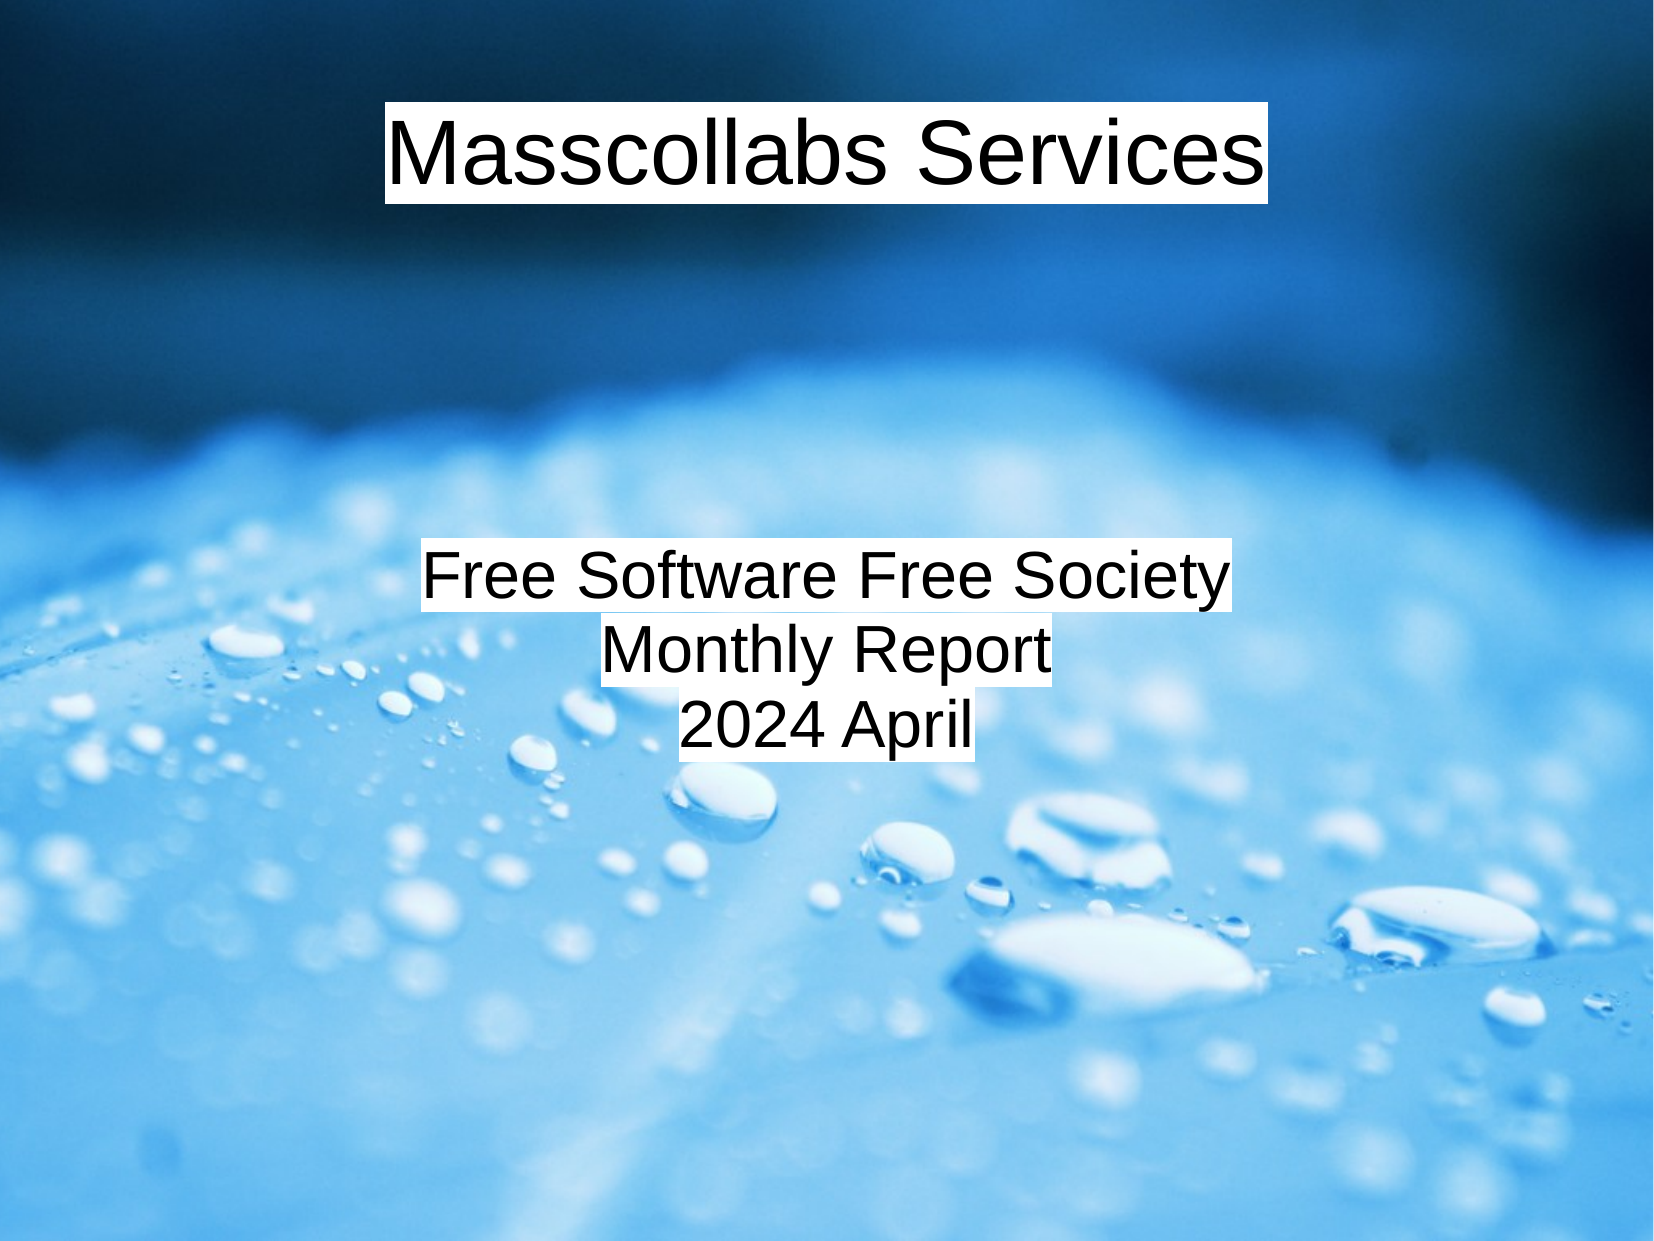

# Masscollabs Services
Free Software Free Society
Monthly Report
2024 April